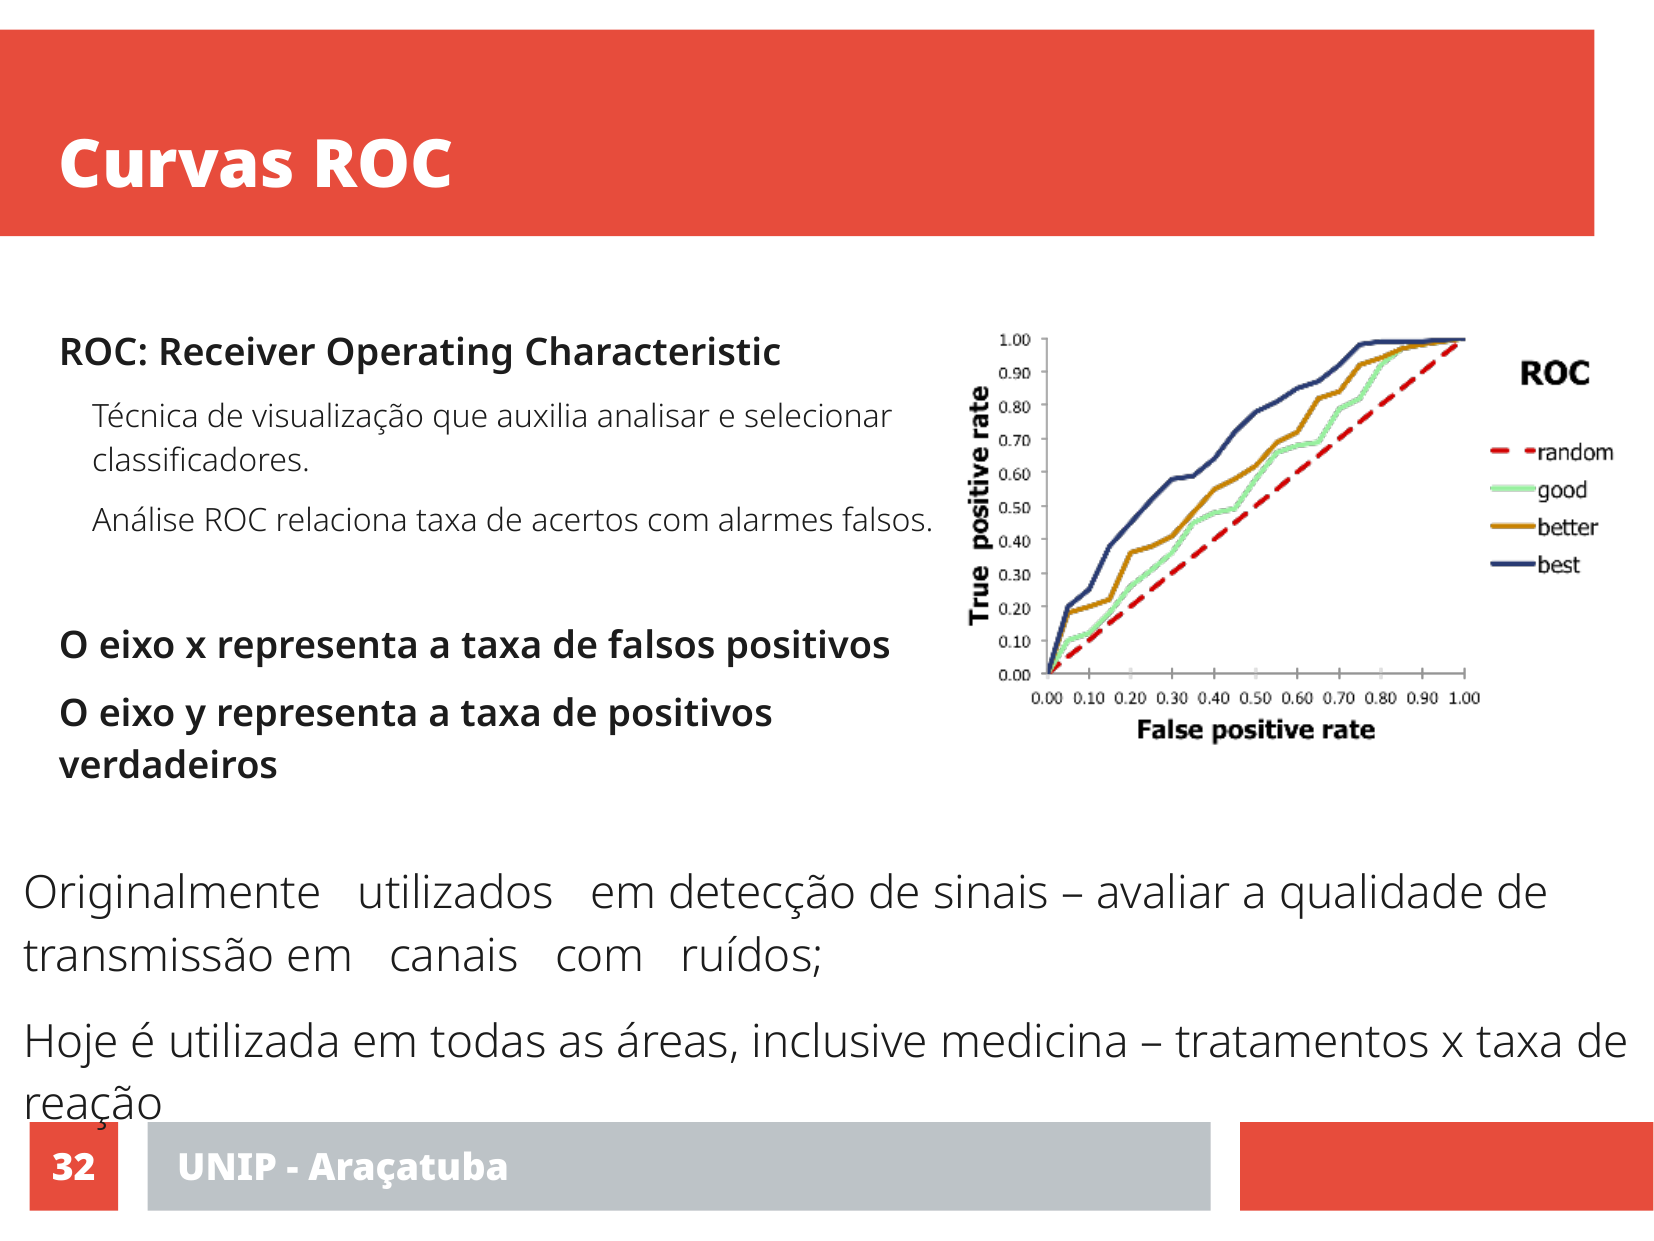

# Curvas ROC
ROC: Receiver Operating Characteristic
Técnica de visualização que auxilia analisar e selecionar classificadores.
Análise ROC relaciona taxa de acertos com alarmes falsos.
O eixo x representa a taxa de falsos positivos
O eixo y representa a taxa de positivos verdadeiros
Originalmente utilizados em detecção de sinais – avaliar a qualidade de transmissão em canais com ruídos;
Hoje é utilizada em todas as áreas, inclusive medicina – tratamentos x taxa de reação
32
UNIP - Araçatuba